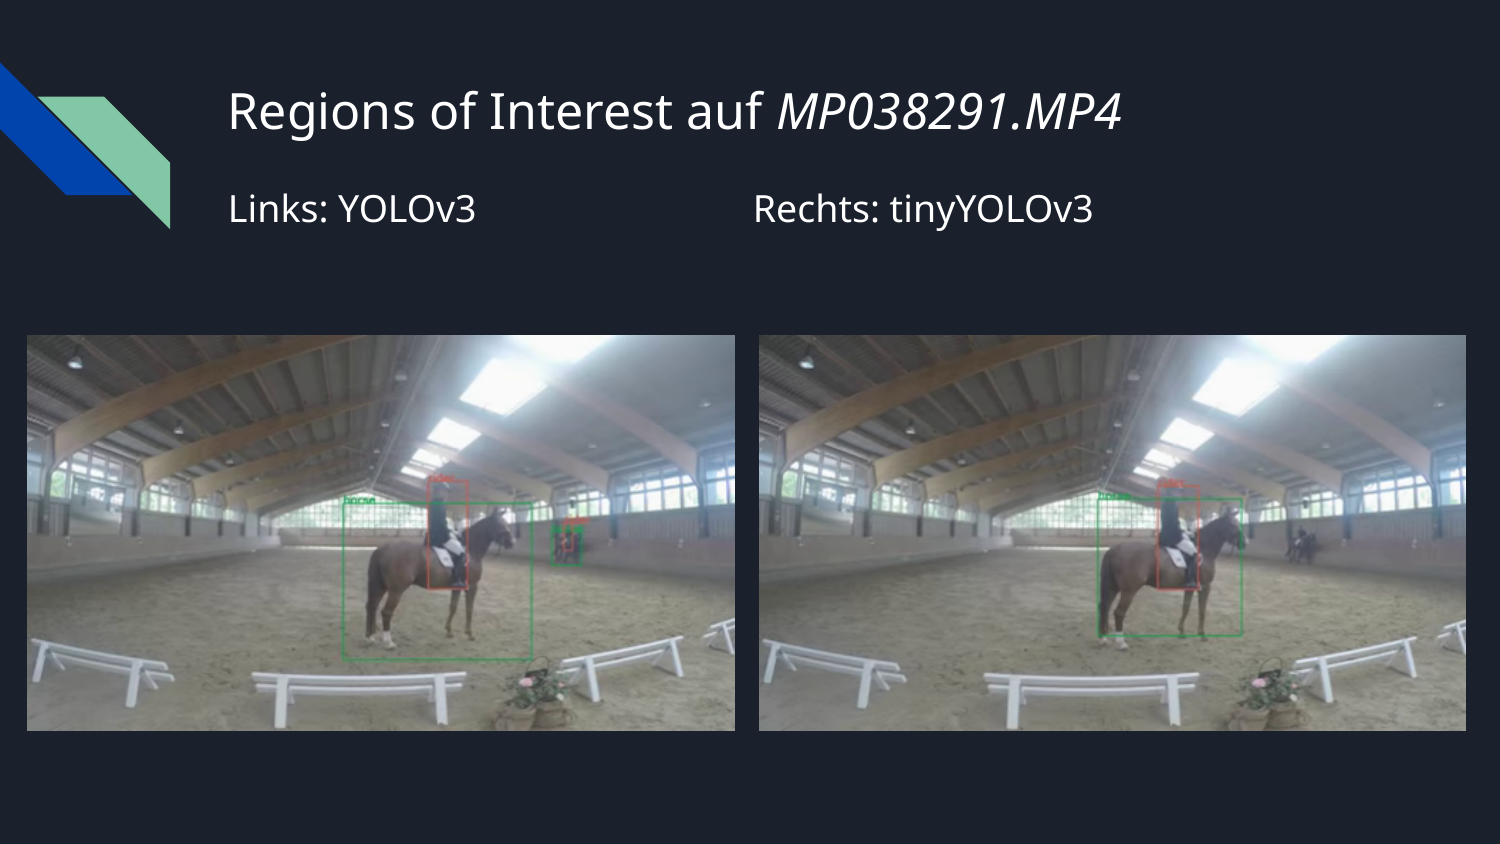

# Regions of Interest auf MP038291.MP4 Links: YOLOv3				Rechts: tinyYOLOv3